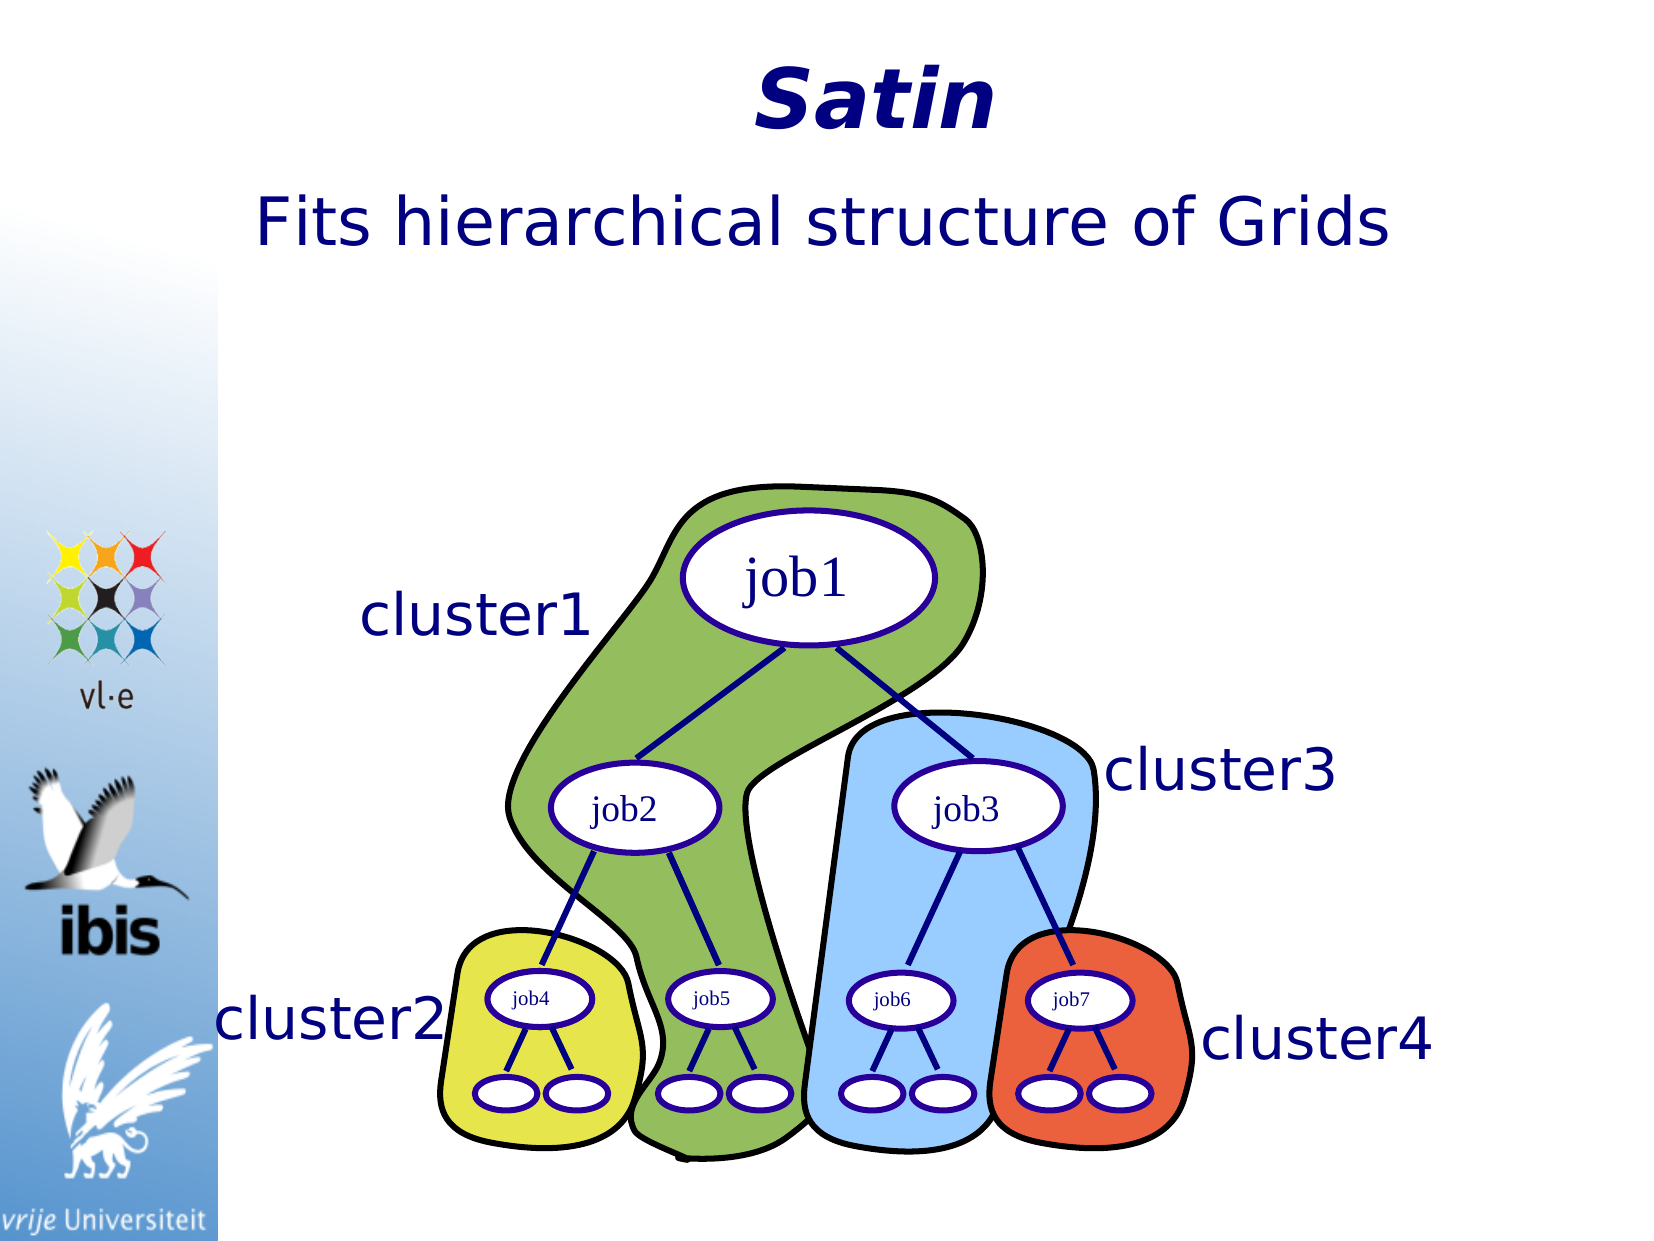

# Satin
Fits hierarchical structure of Grids
job1
cluster1
cluster3
job2
job3
cluster2
job4
job4
job5
job6
job7
cluster4